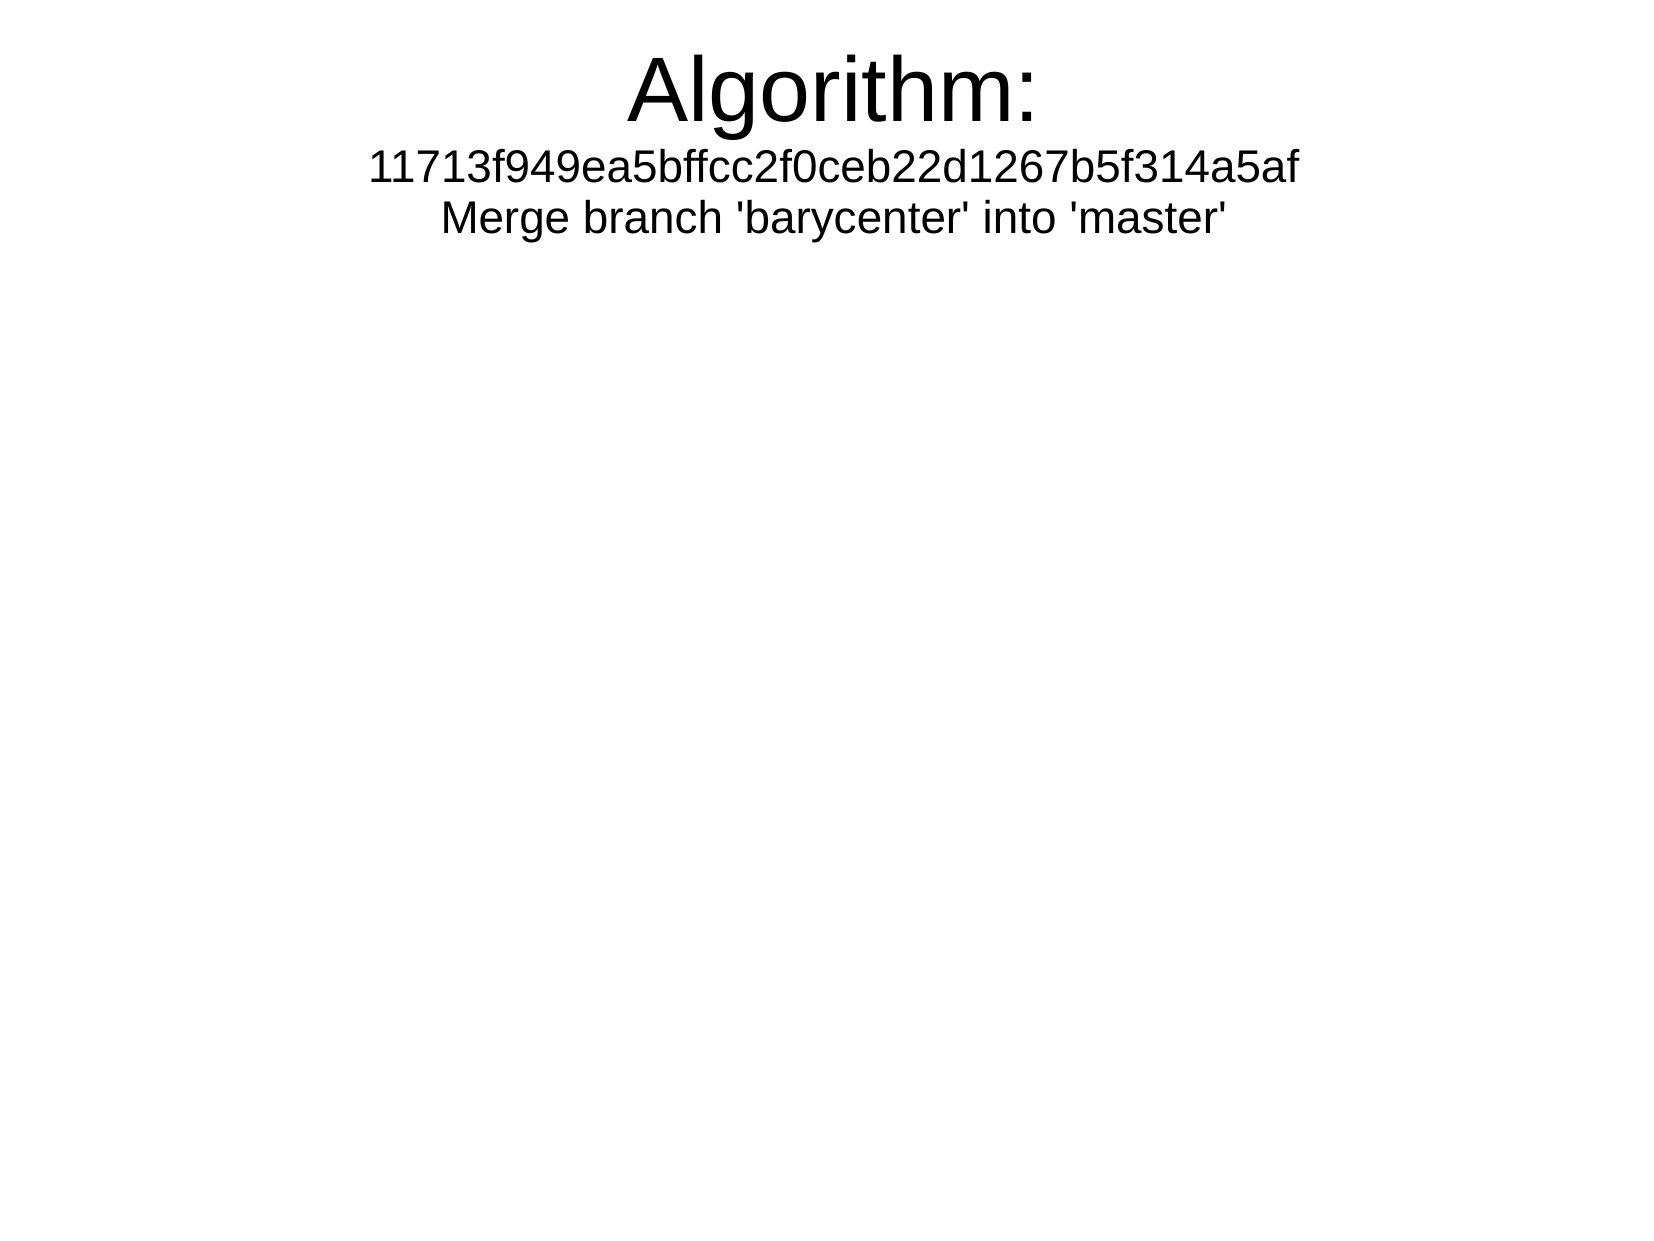

# Algorithm: 11713f949ea5bffcc2f0ceb22d1267b5f314a5af Merge branch 'barycenter' into 'master'